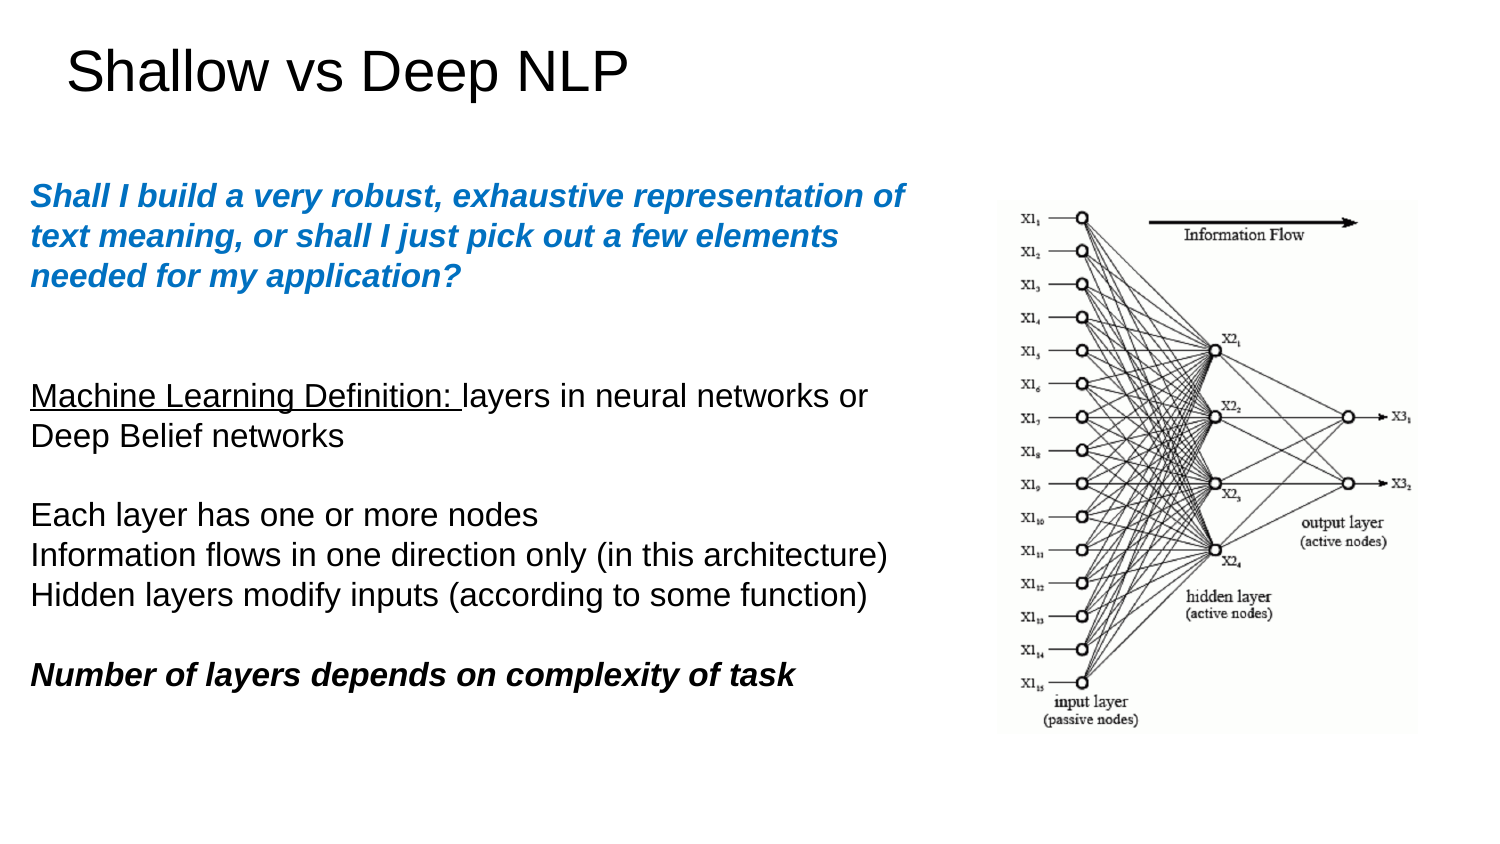

# Shallow vs Deep NLP
Shall I build a very robust, exhaustive representation of text meaning, or shall I just pick out a few elements needed for my application?
Machine Learning Definition: layers in neural networks or Deep Belief networks
Each layer has one or more nodes
Information flows in one direction only (in this architecture)
Hidden layers modify inputs (according to some function)
Number of layers depends on complexity of task